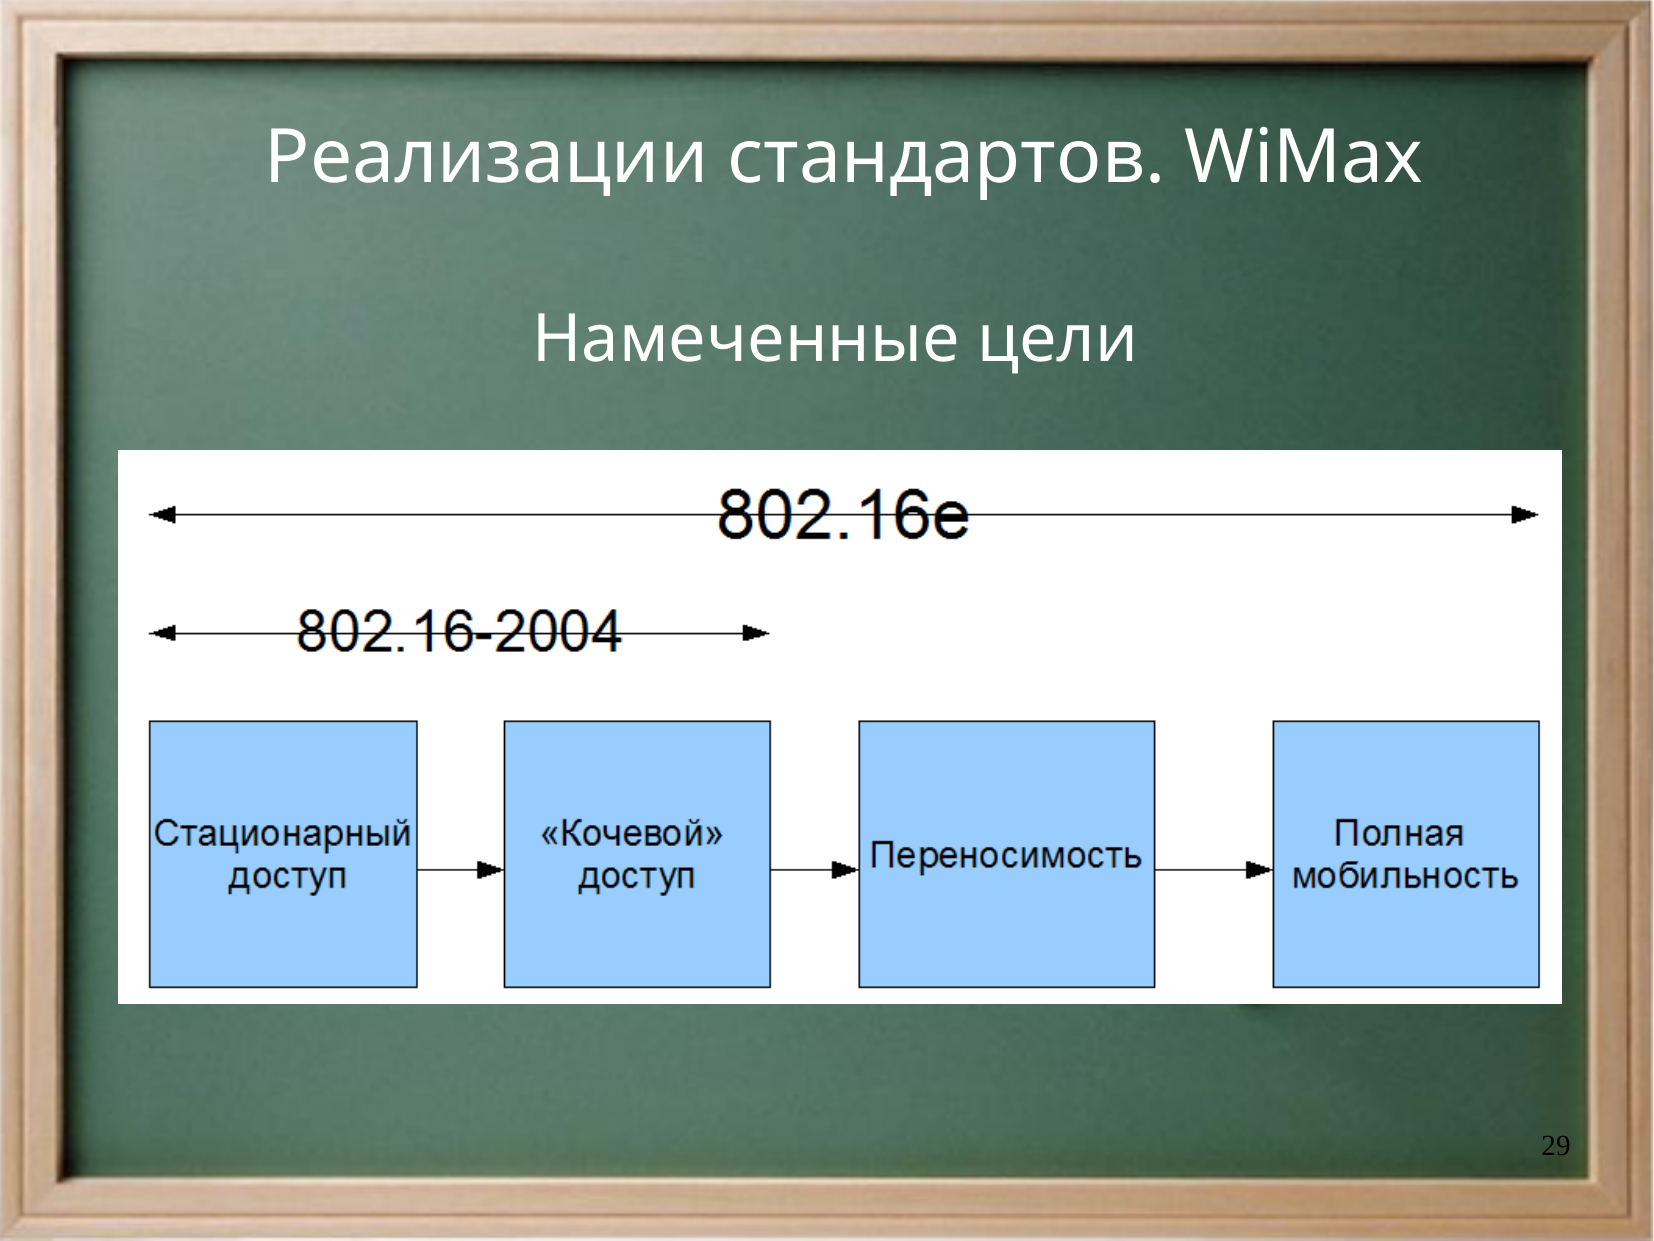

# Реализации стандартов. WiMax
Намеченные цели
29